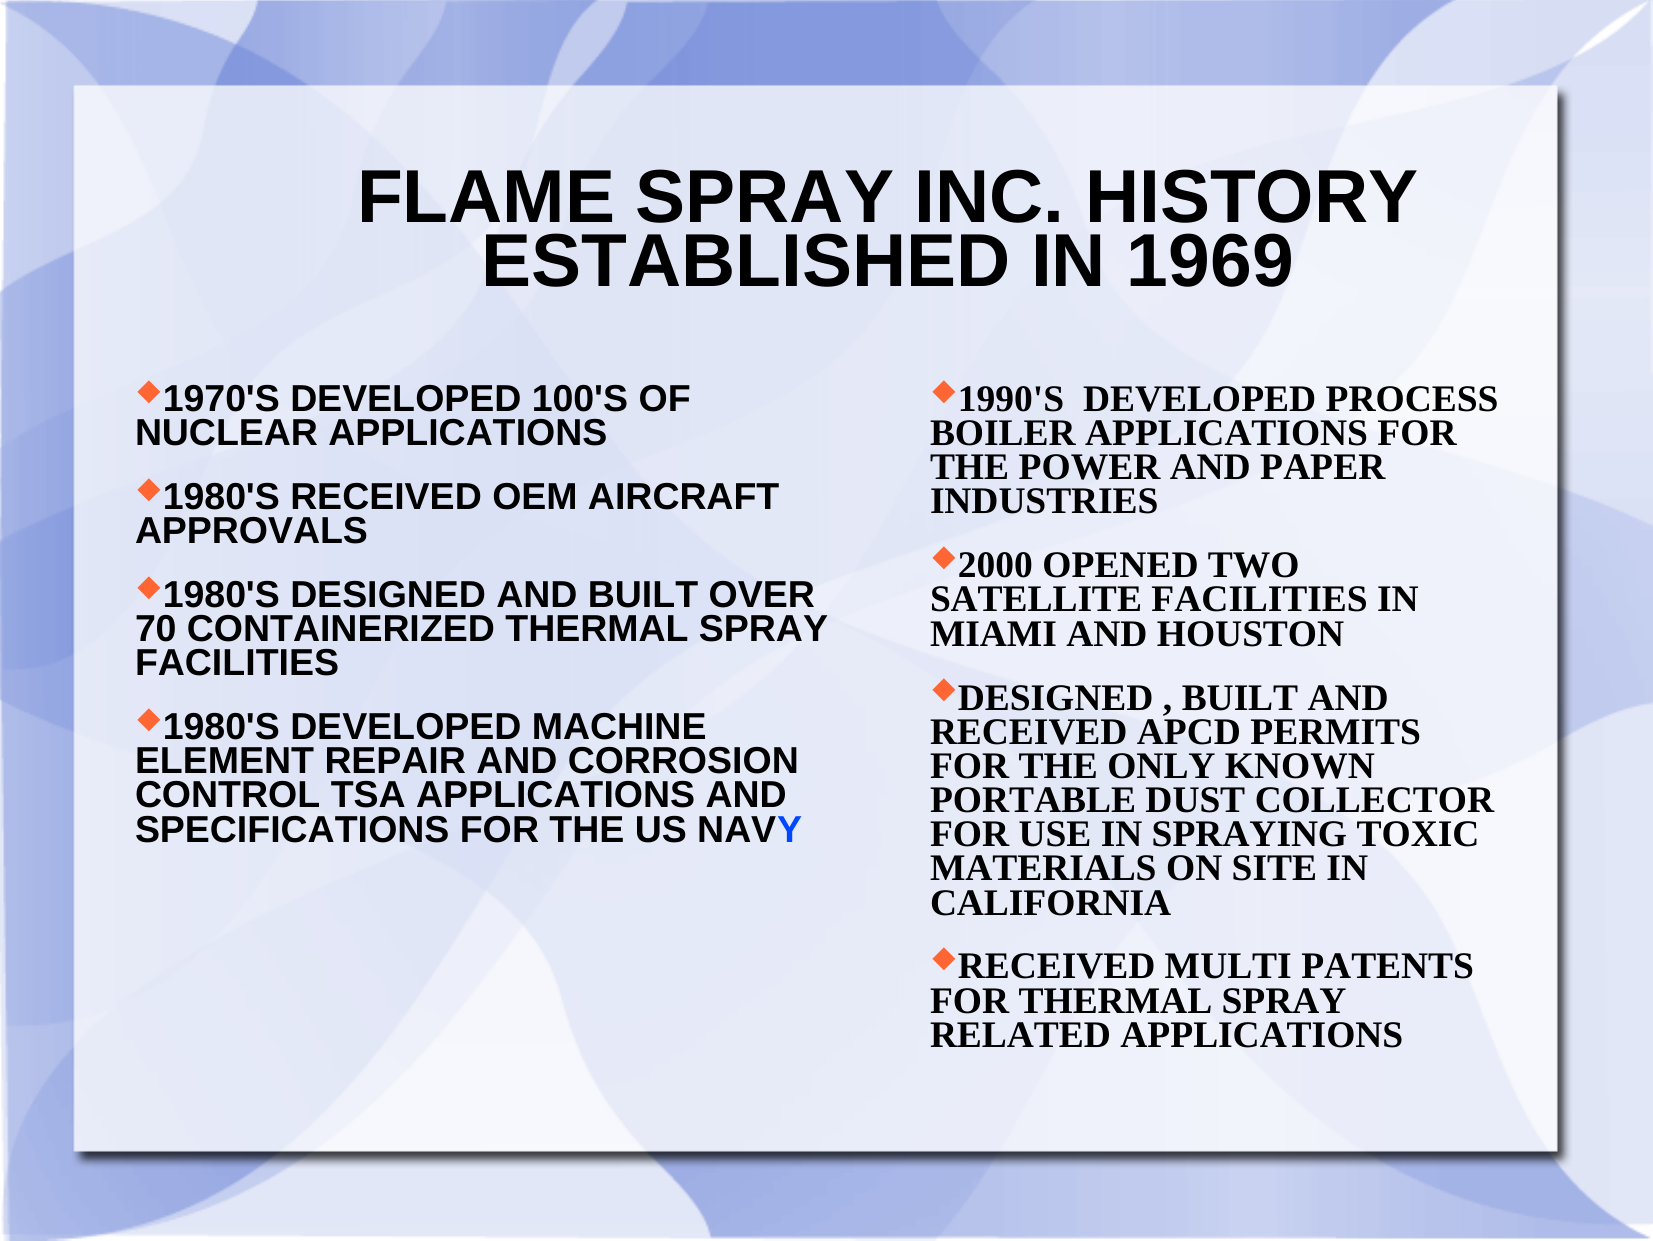

# FLAME SPRAY INC. HISTORY ESTABLISHED IN 1969
1970'S DEVELOPED 100'S OF NUCLEAR APPLICATIONS
1980'S RECEIVED OEM AIRCRAFT APPROVALS
1980'S DESIGNED AND BUILT OVER 70 CONTAINERIZED THERMAL SPRAY FACILITIES
1980'S DEVELOPED MACHINE ELEMENT REPAIR AND CORROSION CONTROL TSA APPLICATIONS AND SPECIFICATIONS FOR THE US NAVY
1990'S DEVELOPED PROCESS BOILER APPLICATIONS FOR THE POWER AND PAPER INDUSTRIES
2000 OPENED TWO SATELLITE FACILITIES IN MIAMI AND HOUSTON
DESIGNED , BUILT AND RECEIVED APCD PERMITS FOR THE ONLY KNOWN PORTABLE DUST COLLECTOR FOR USE IN SPRAYING TOXIC MATERIALS ON SITE IN CALIFORNIA
RECEIVED MULTI PATENTS FOR THERMAL SPRAY RELATED APPLICATIONS